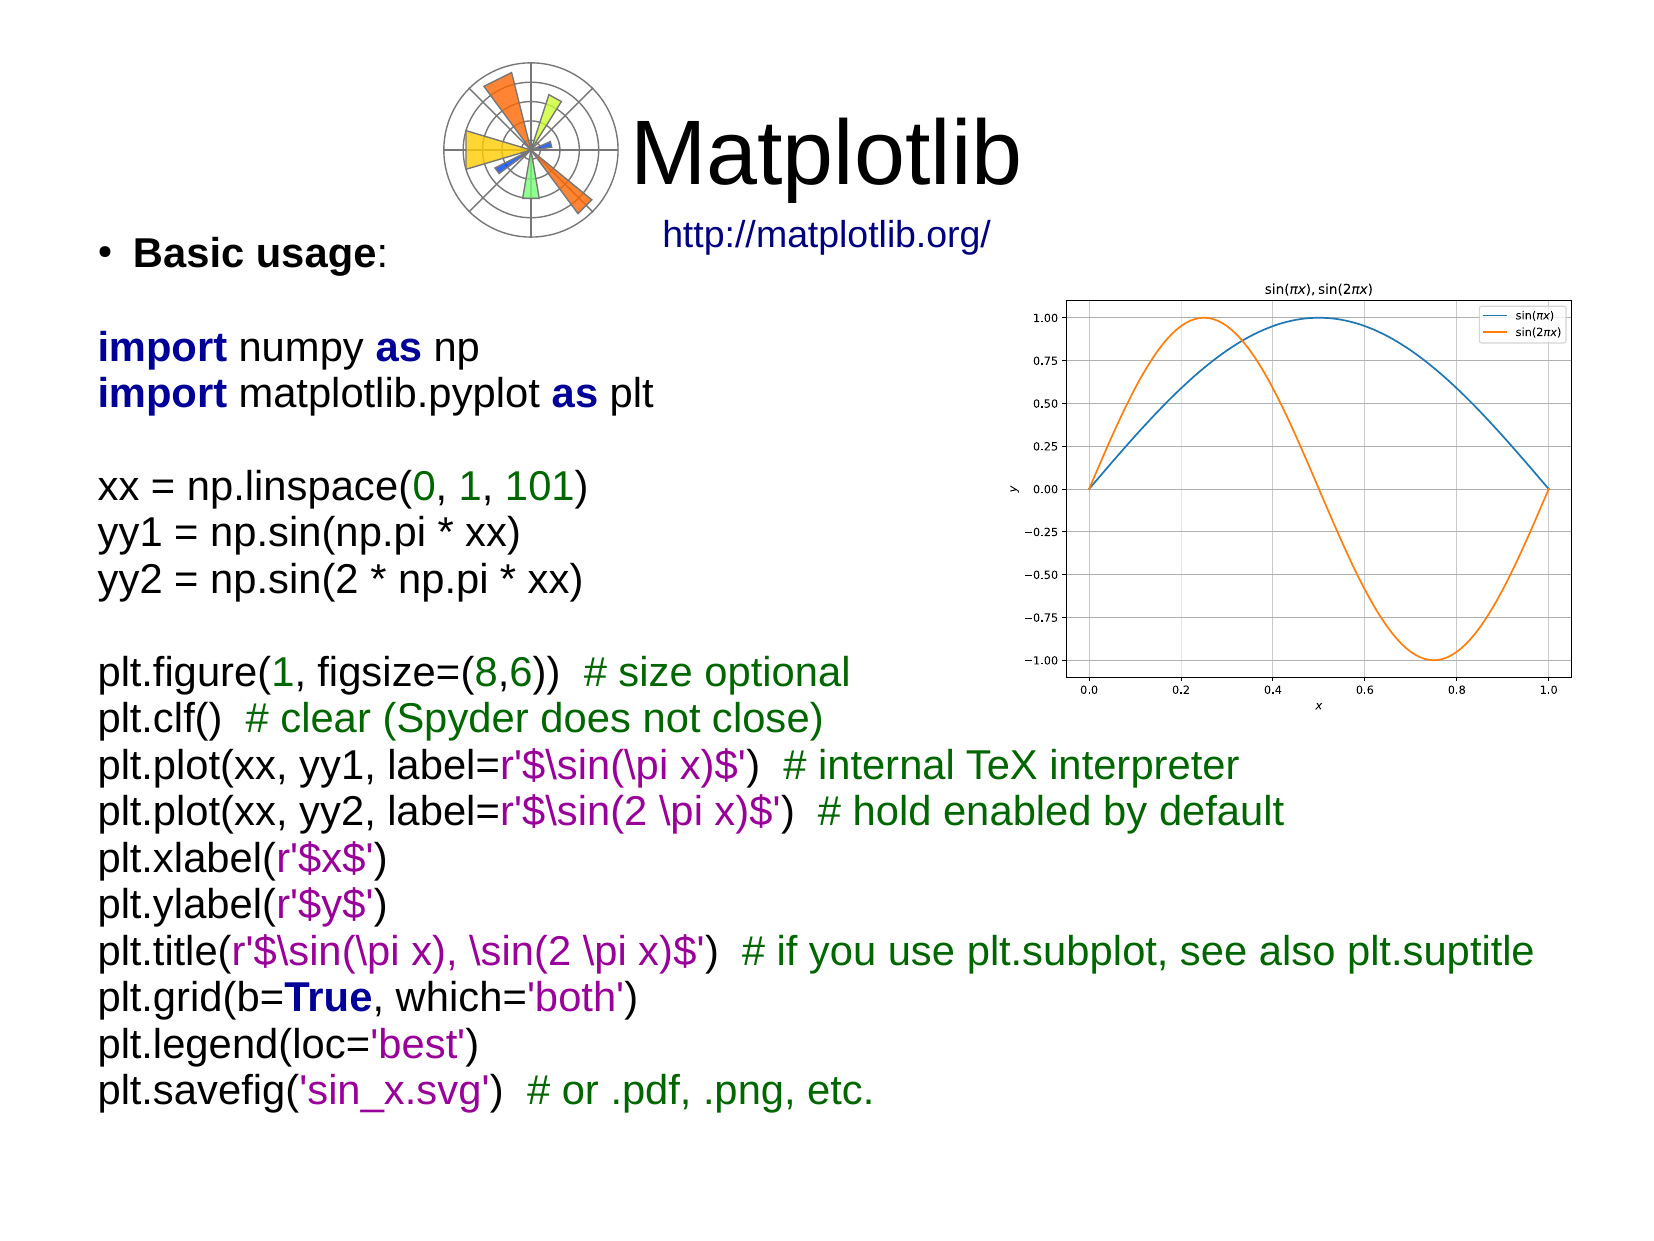

# Matplotlib
http://matplotlib.org/
Basic usage:
import numpy as np
import matplotlib.pyplot as plt
xx = np.linspace(0, 1, 101)
yy1 = np.sin(np.pi * xx)
yy2 = np.sin(2 * np.pi * xx)
plt.figure(1, figsize=(8,6)) # size optional
plt.clf() # clear (Spyder does not close)
plt.plot(xx, yy1, label=r'$\sin(\pi x)$') # internal TeX interpreter
plt.plot(xx, yy2, label=r'$\sin(2 \pi x)$') # hold enabled by default
plt.xlabel(r'$x$')
plt.ylabel(r'$y$')
plt.title(r'$\sin(\pi x), \sin(2 \pi x)$') # if you use plt.subplot, see also plt.suptitle
plt.grid(b=True, which='both')
plt.legend(loc='best')
plt.savefig('sin_x.svg') # or .pdf, .png, etc.